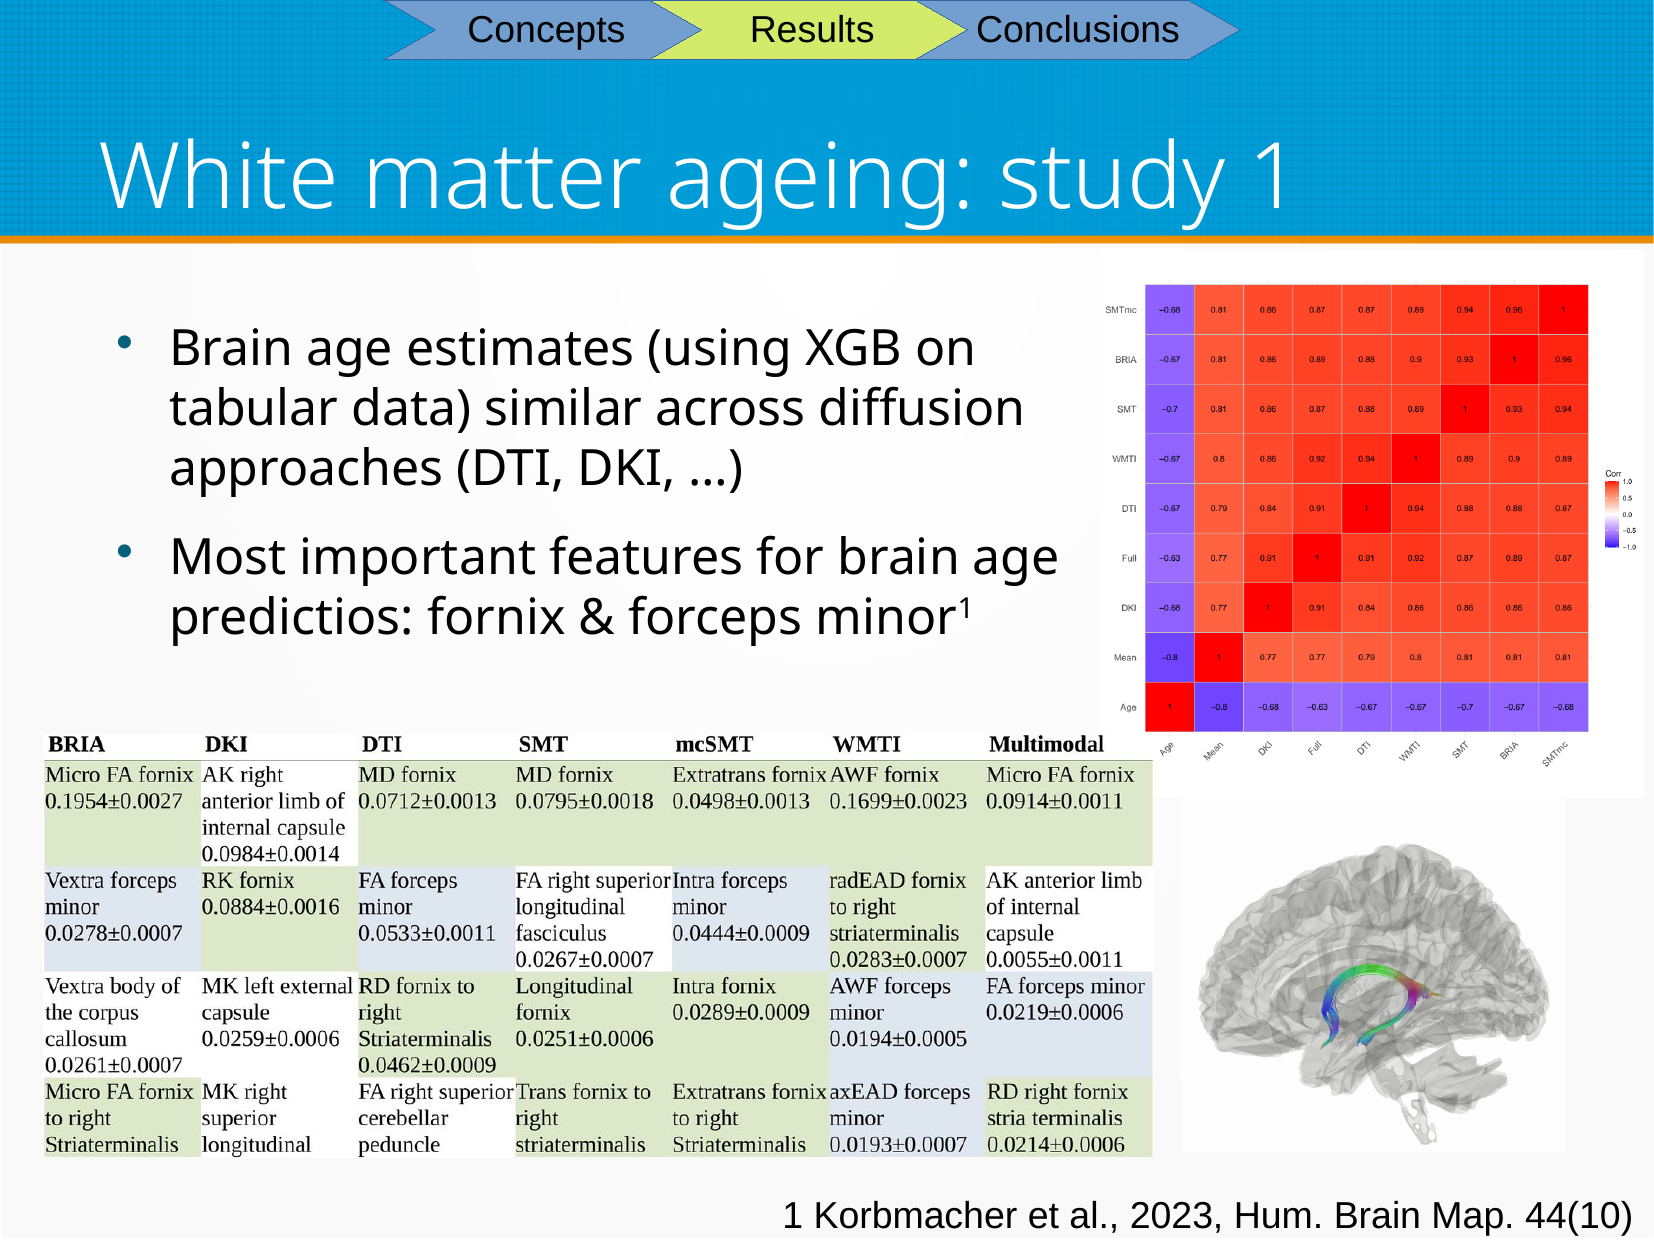

Concepts
Results
Conclusions
# White matter ageing: study 1
Brain age estimates (using XGB on tabular data) similar across diffusion approaches (DTI, DKI, …)
Most important features for brain age predictios: fornix & forceps minor1
1 Korbmacher et al., 2023, Hum. Brain Map. 44(10)